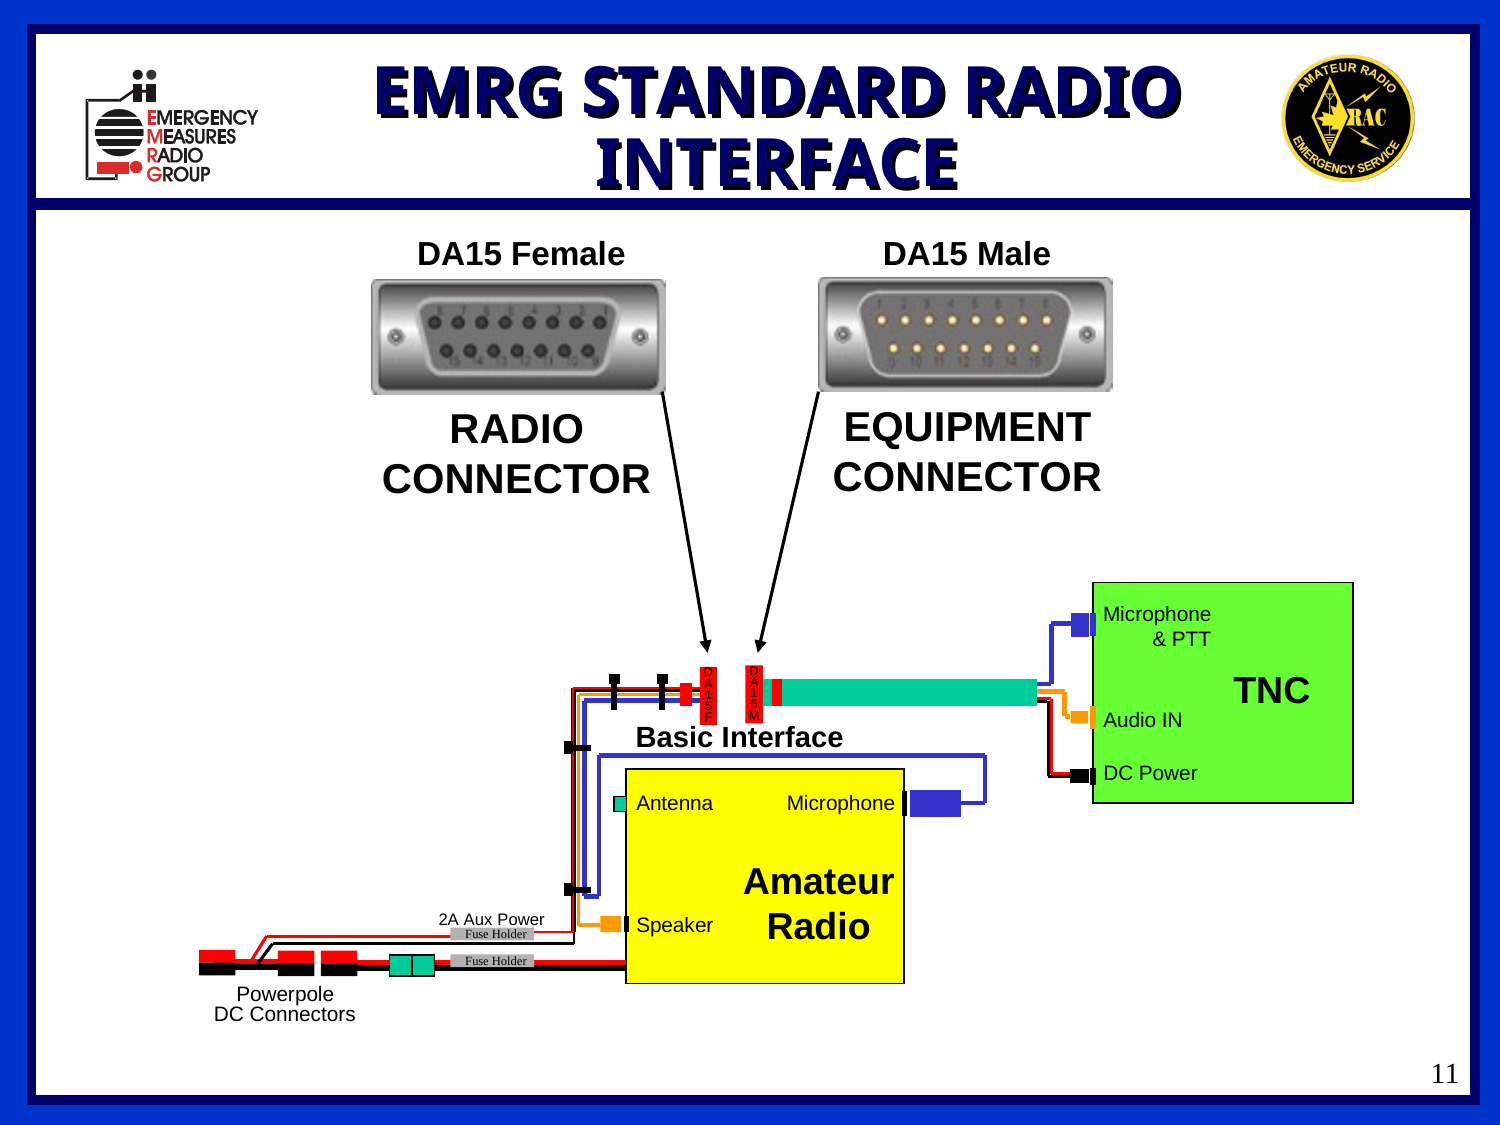

EMRG STANDARD RADIO INTERFACE
DA15 Female
DA15 Male
EQUIPMENT CONNECTOR
RADIO CONNECTOR
Microphone
 & PTT
TNC
D
A
1
5
M
D
A
1
5
F
Antenna
Microphone
Amateur Radio
2A Aux Power
Speaker
Fuse Holder
Fuse Holder
Powerpole
DC Connectors
Audio IN
Basic Interface
DC Power
11